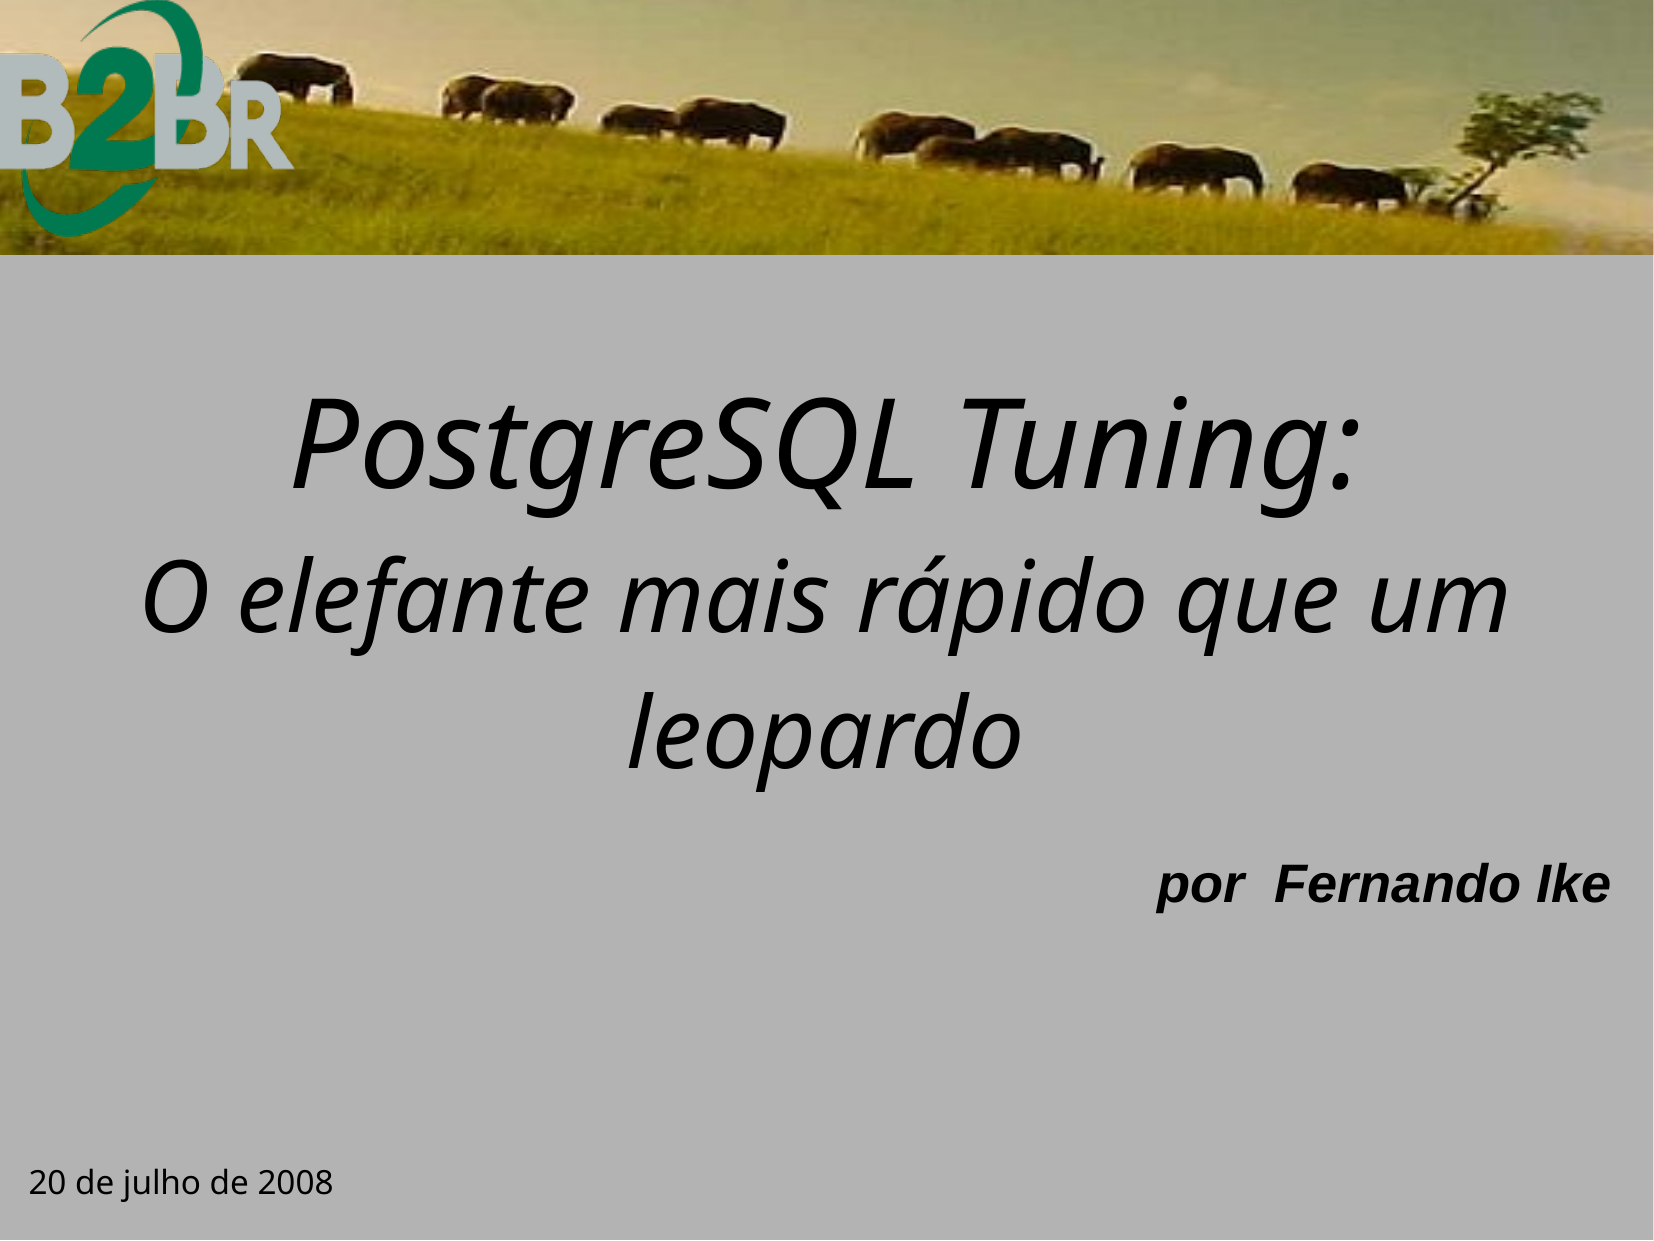

PostgreSQL Tuning:
O elefante mais rápido que um leopardo
 por Fernando Ike
20 de julho de 2008